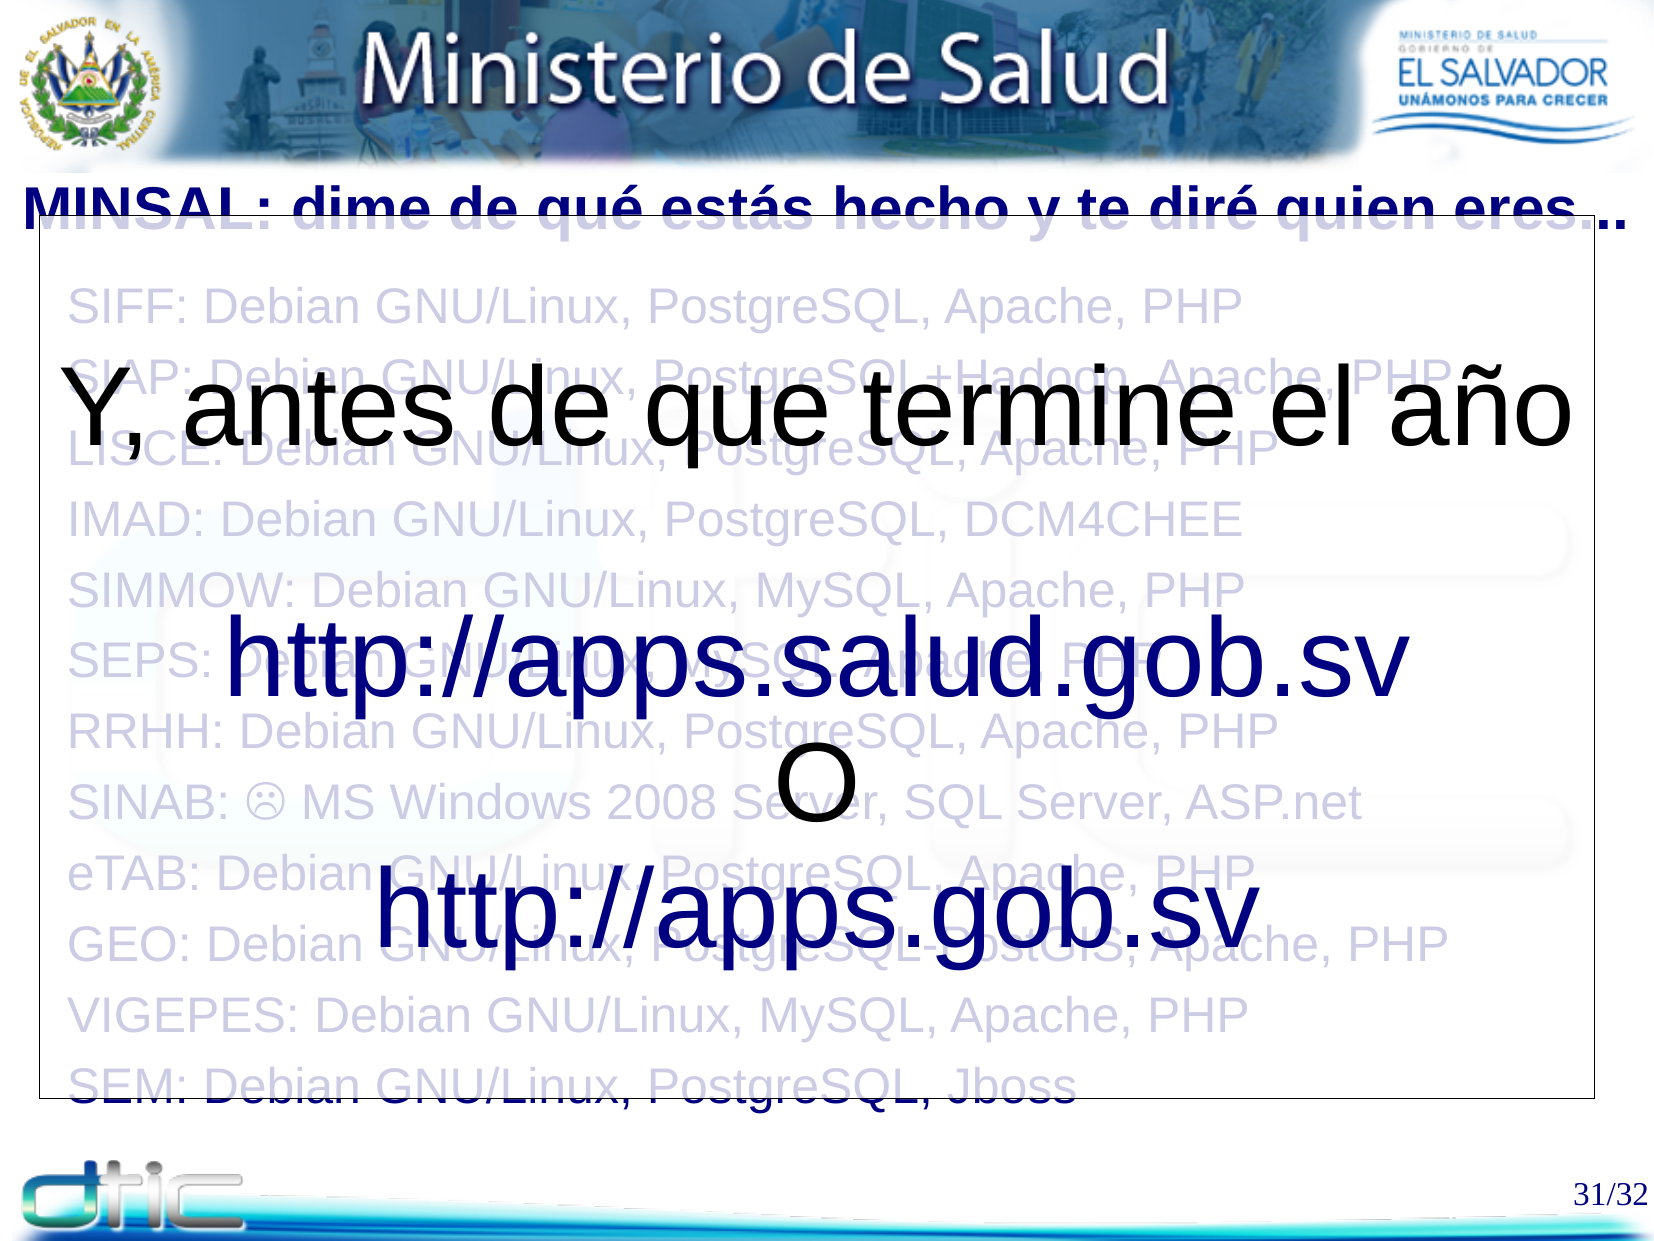

# MINSAL: dime de qué estás hecho y te diré quien eres...
Y, antes de que termine el año
http://apps.salud.gob.sv
O
http://apps.gob.sv
SIFF: Debian GNU/Linux, PostgreSQL, Apache, PHP
SIAP: Debian GNU/Linux, PostgreSQL+Hadoop, Apache, PHP
LISCE: Debian GNU/Linux, PostgreSQL, Apache, PHP
IMAD: Debian GNU/Linux, PostgreSQL, DCM4CHEE
SIMMOW: Debian GNU/Linux, MySQL, Apache, PHP
SEPS: Debian GNU/Linux, MySQL, Apache, PHP
RRHH: Debian GNU/Linux, PostgreSQL, Apache, PHP
SINAB: ☹ MS Windows 2008 Server, SQL Server, ASP.net
eTAB: Debian GNU/Linux, PostgreSQL, Apache, PHP
GEO: Debian GNU/Linux, PostgreSQL-PostGIS, Apache, PHP
VIGEPES: Debian GNU/Linux, MySQL, Apache, PHP
SEM: Debian GNU/Linux, PostgreSQL, Jboss